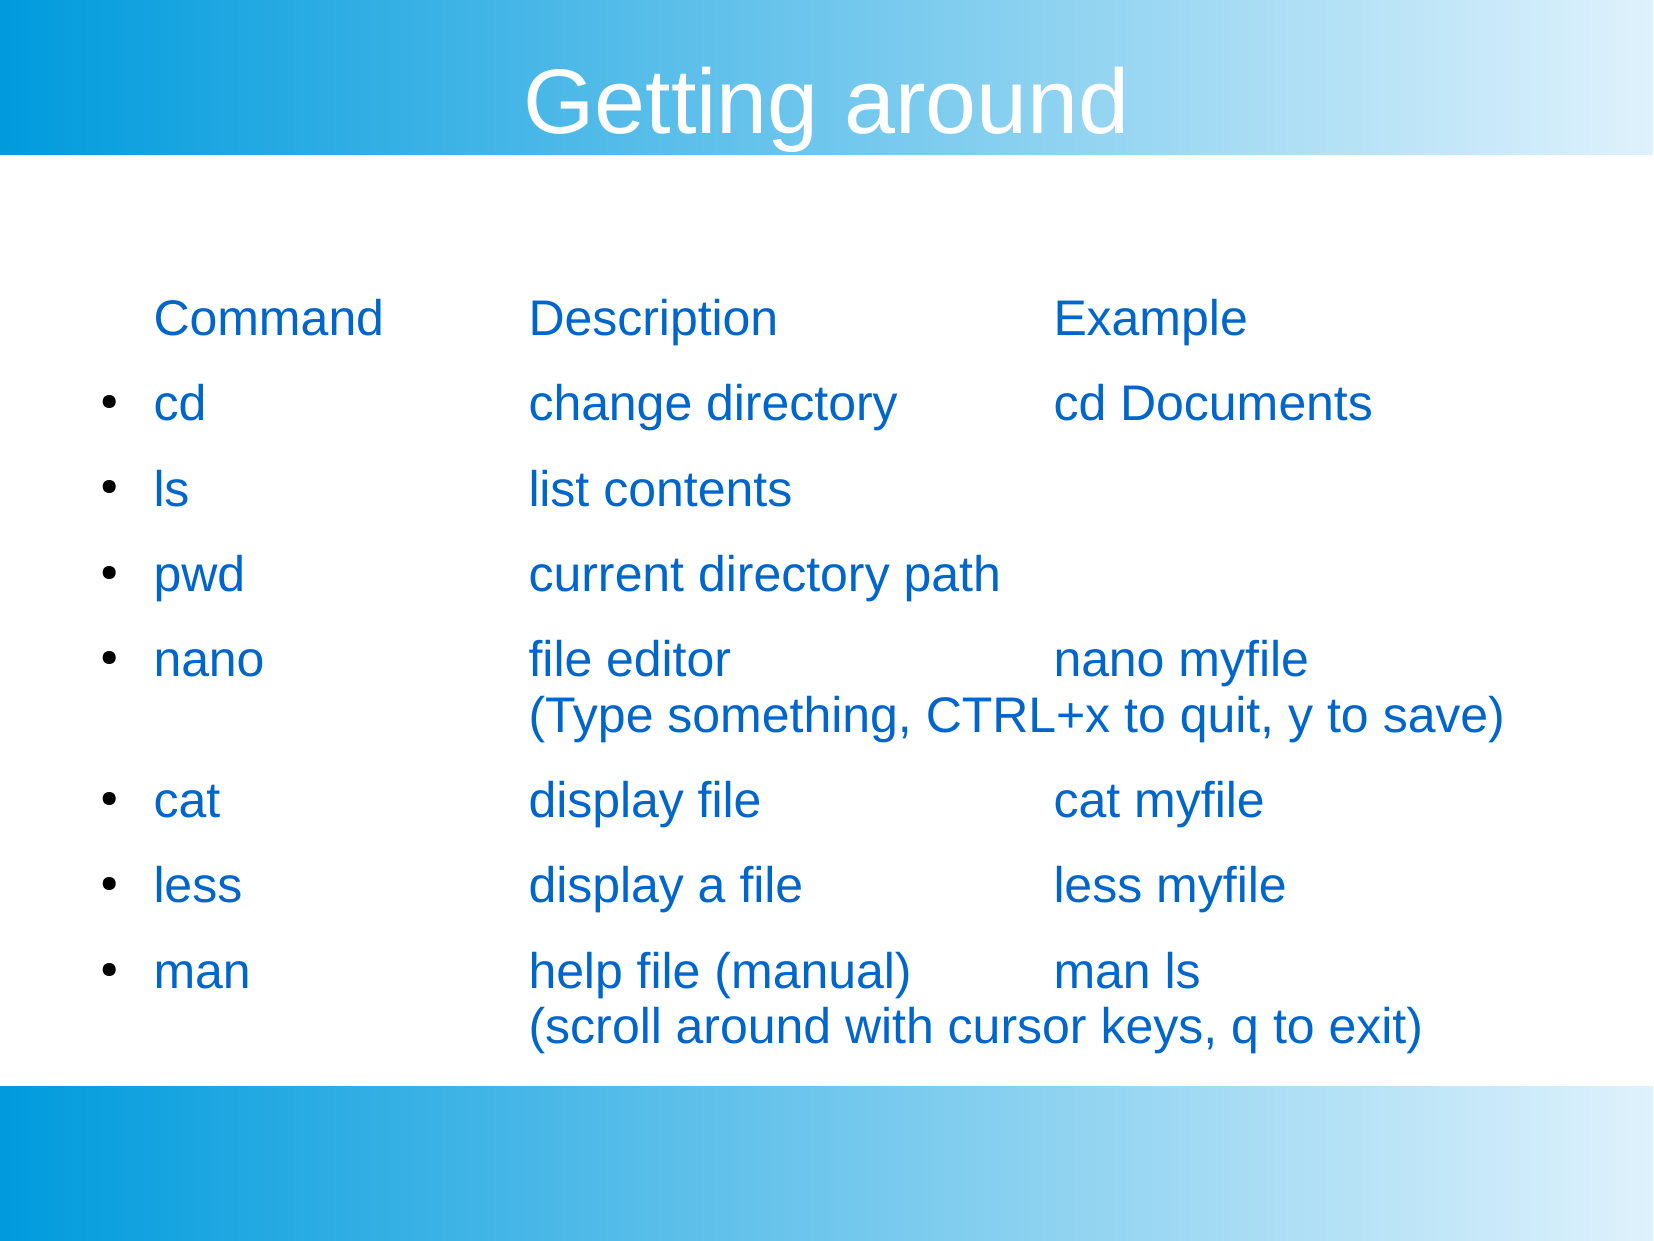

# Getting around
Command		Description				Example
cd 					change directory			cd Documents
ls					list contents
pwd				current directory path
nano				file editor					nano myfile
					(Type something, CTRL+x to quit, y to save)
cat					display file				cat myfile
less				display a file				less myfile
man				help file (manual)		man ls
					(scroll around with cursor keys, q to exit)